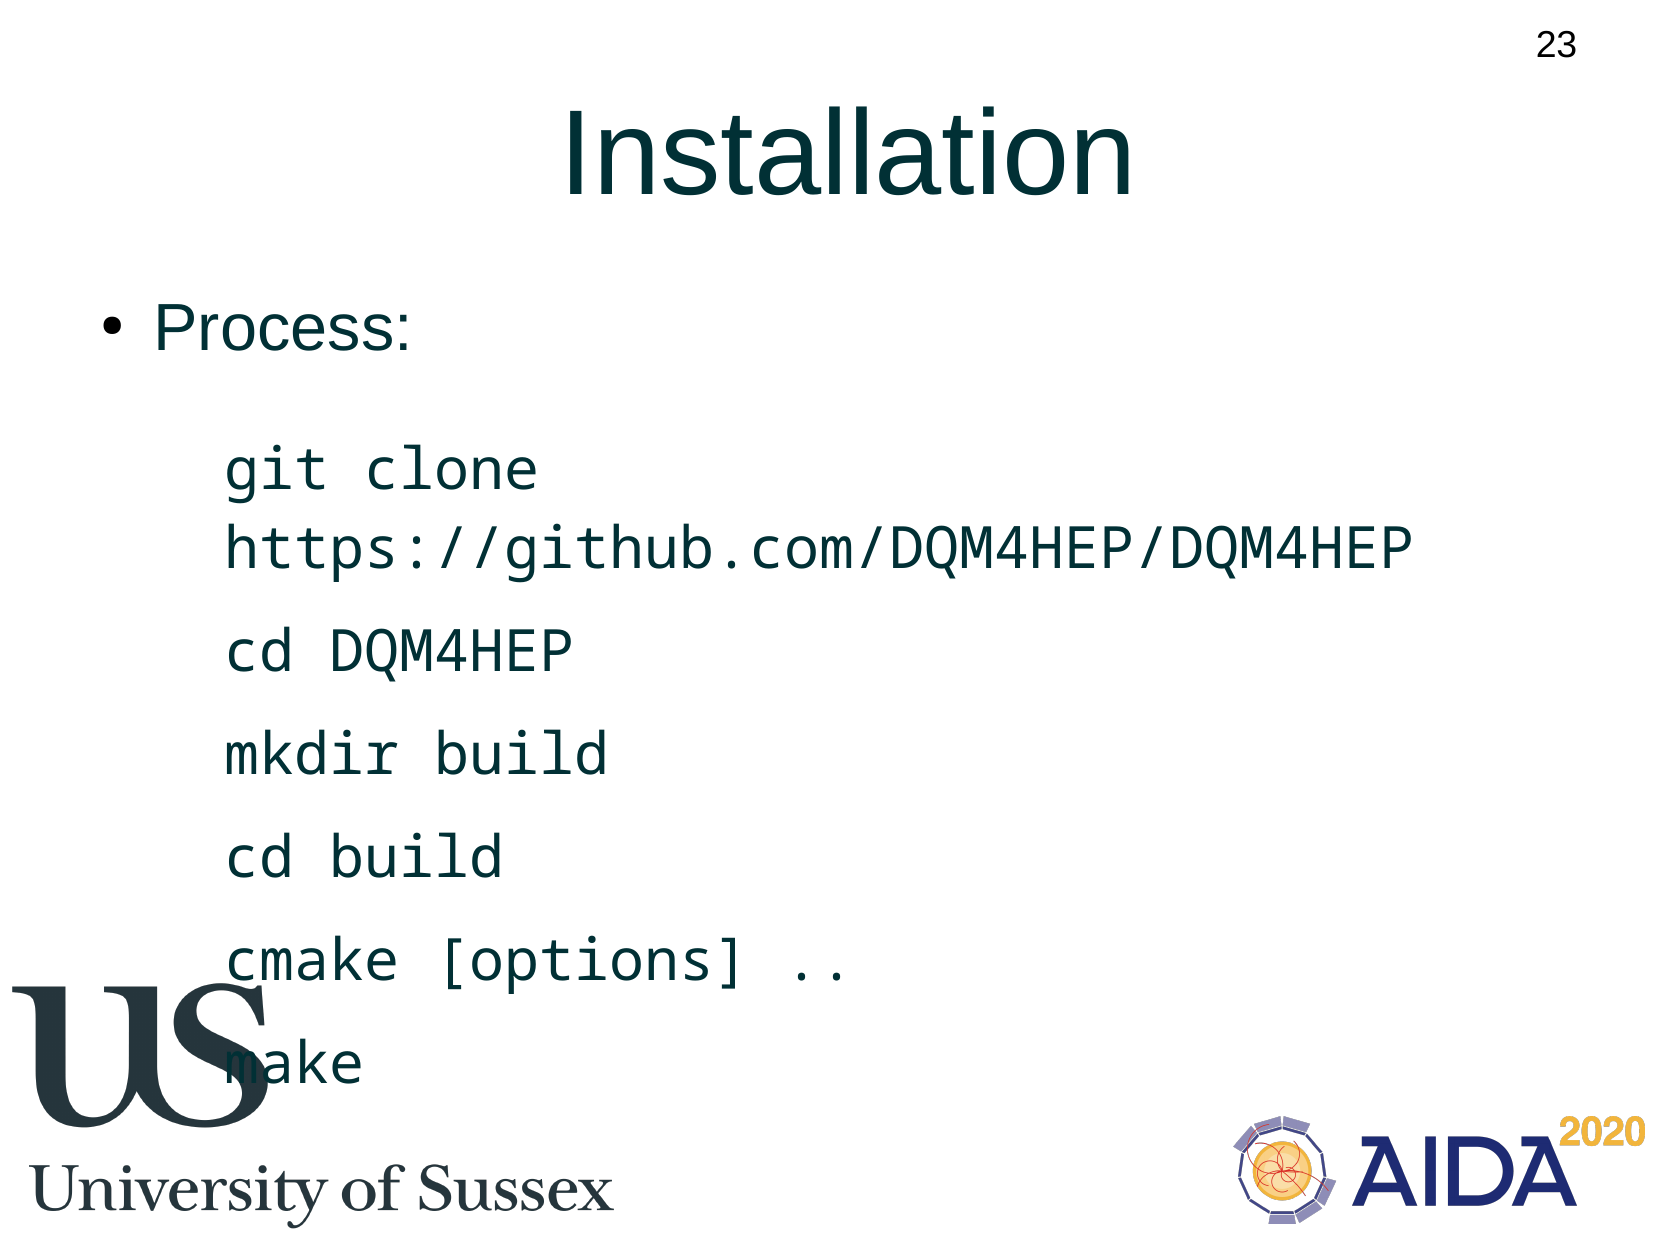

# Installation
Process:
git clone https://github.com/DQM4HEP/DQM4HEP
cd DQM4HEP
mkdir build
cd build
cmake [options] ..
make